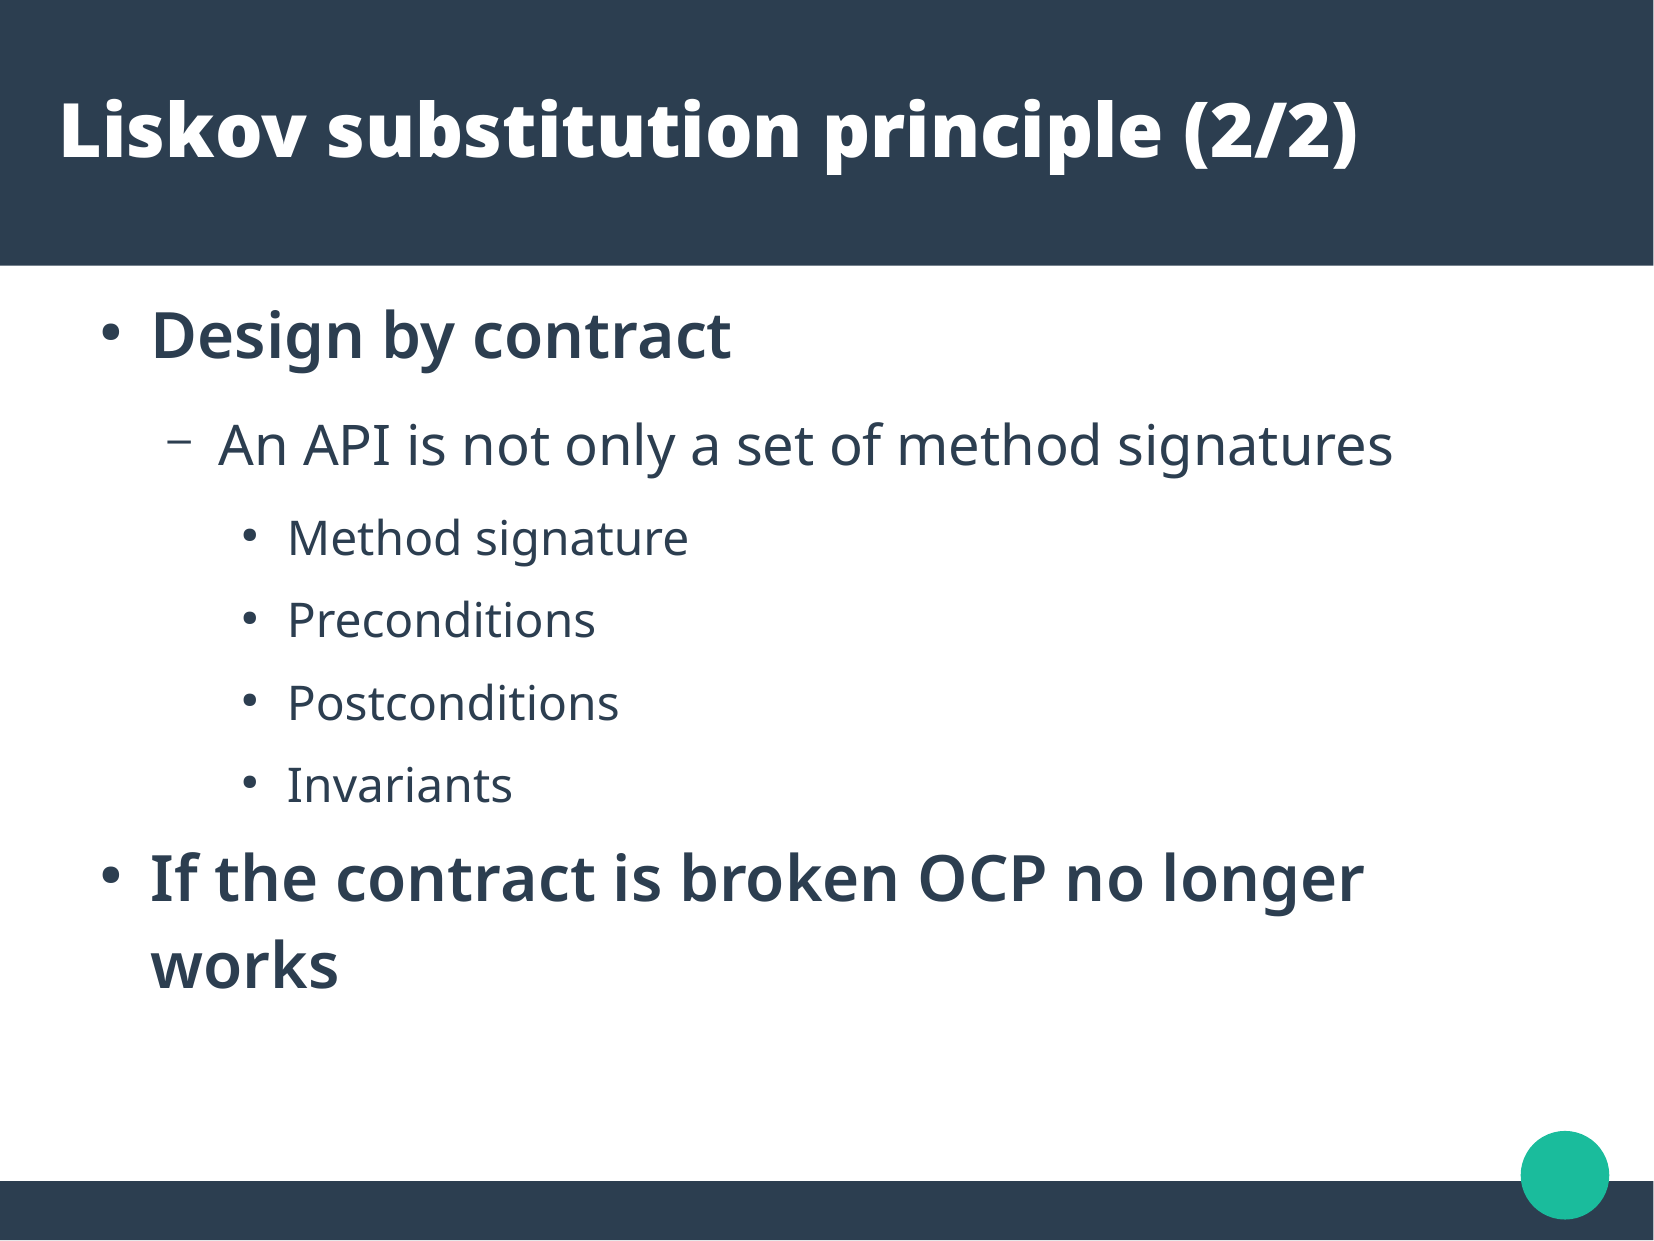

# Liskov substitution principle (2/2)
Design by contract
An API is not only a set of method signatures
Method signature
Preconditions
Postconditions
Invariants
If the contract is broken OCP no longer works